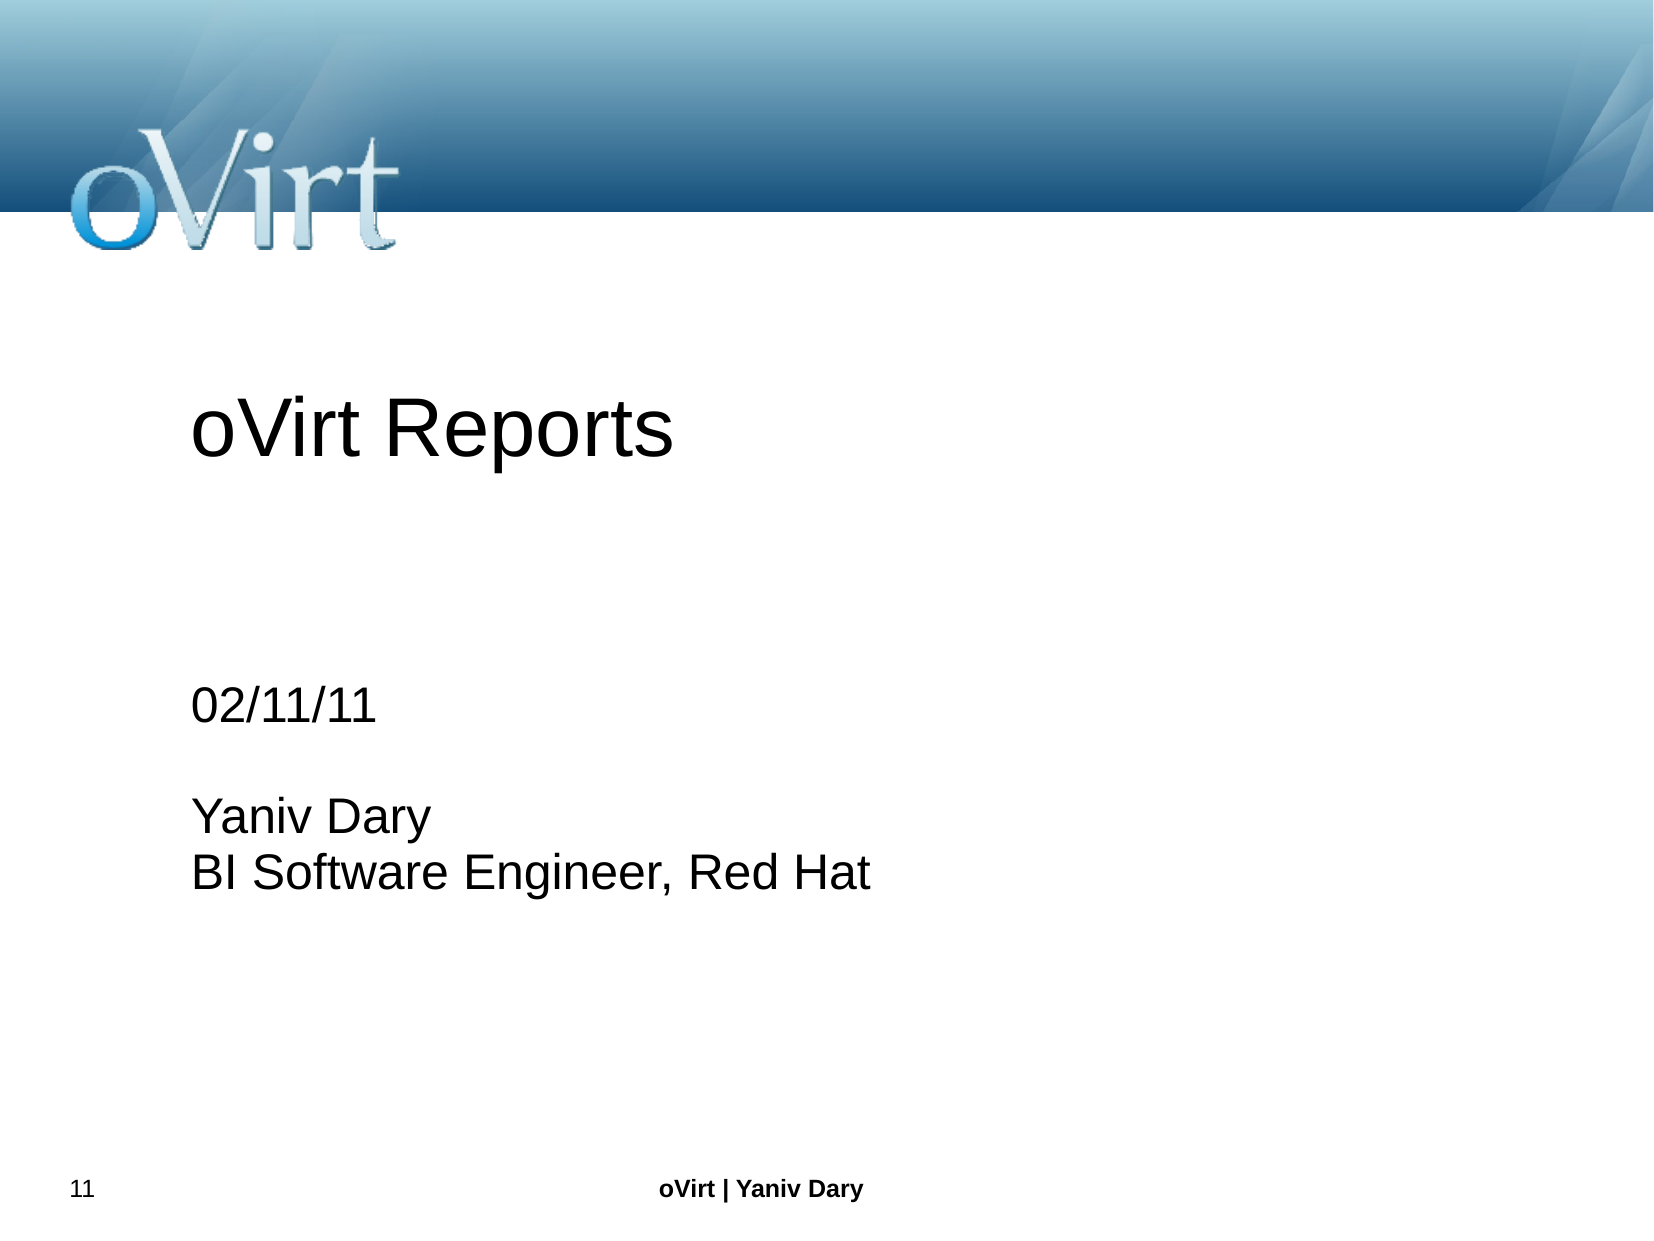

oVirt Reports
02/11/11
Yaniv Dary
BI Software Engineer, Red Hat